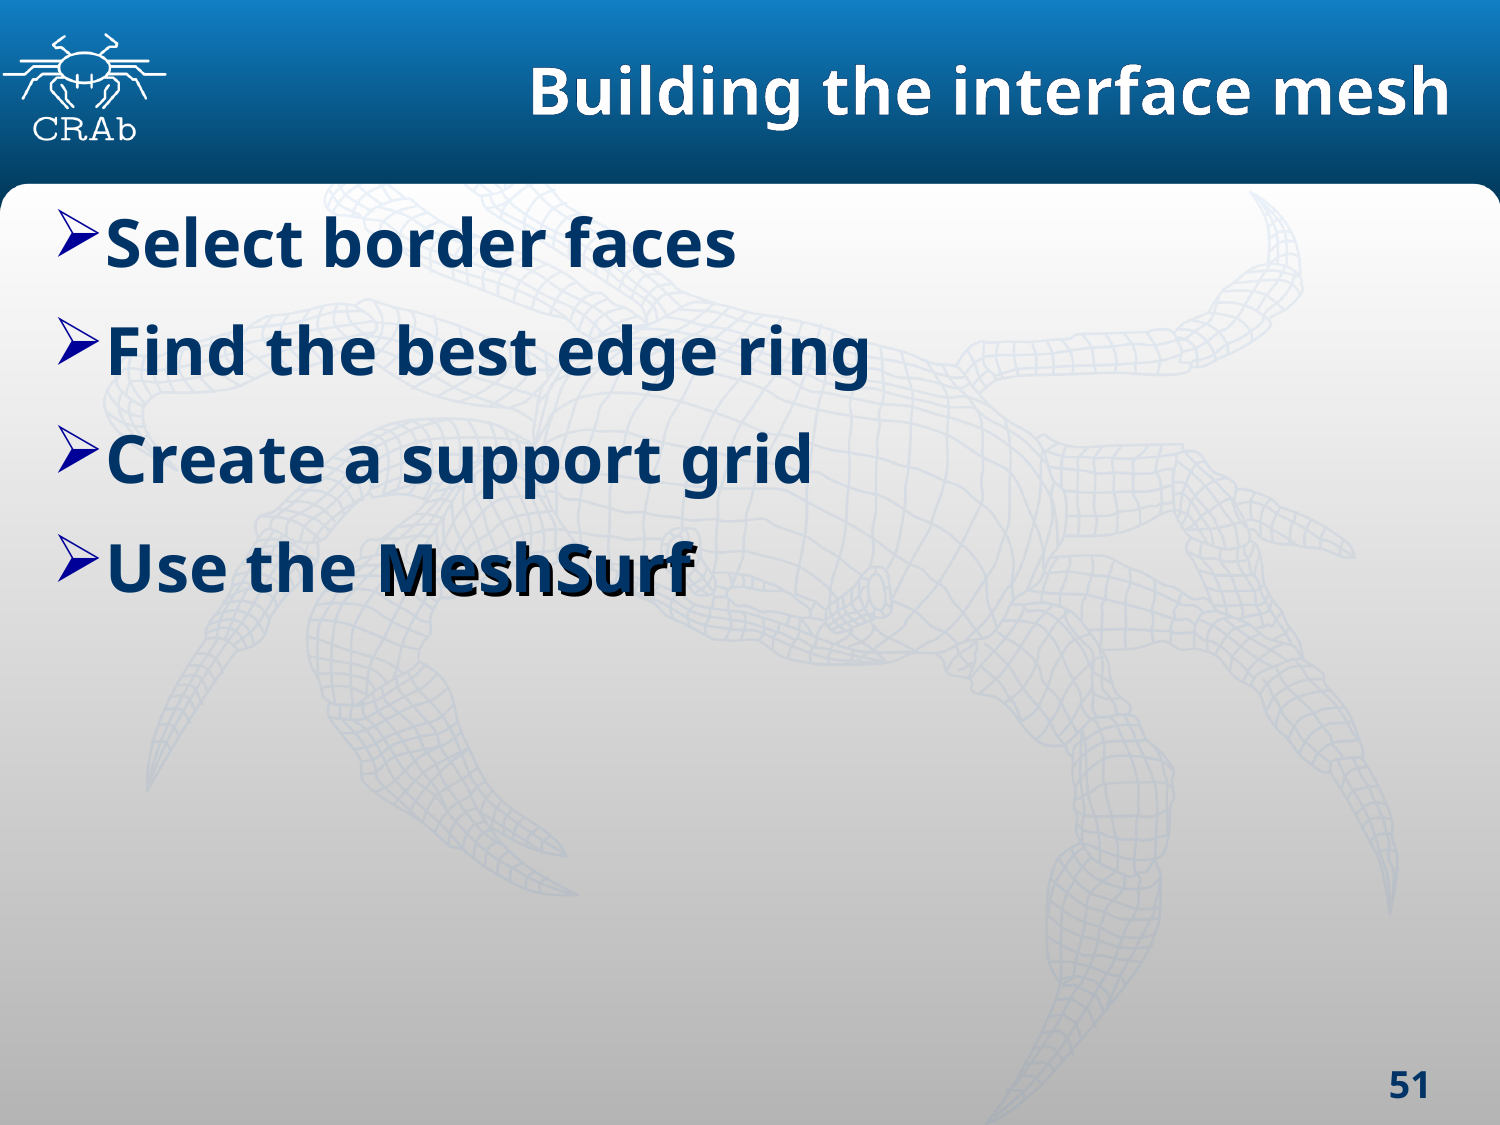

# Building the interface mesh
Select border faces
Find the best edge ring
Create a support grid
Use the MeshSurf